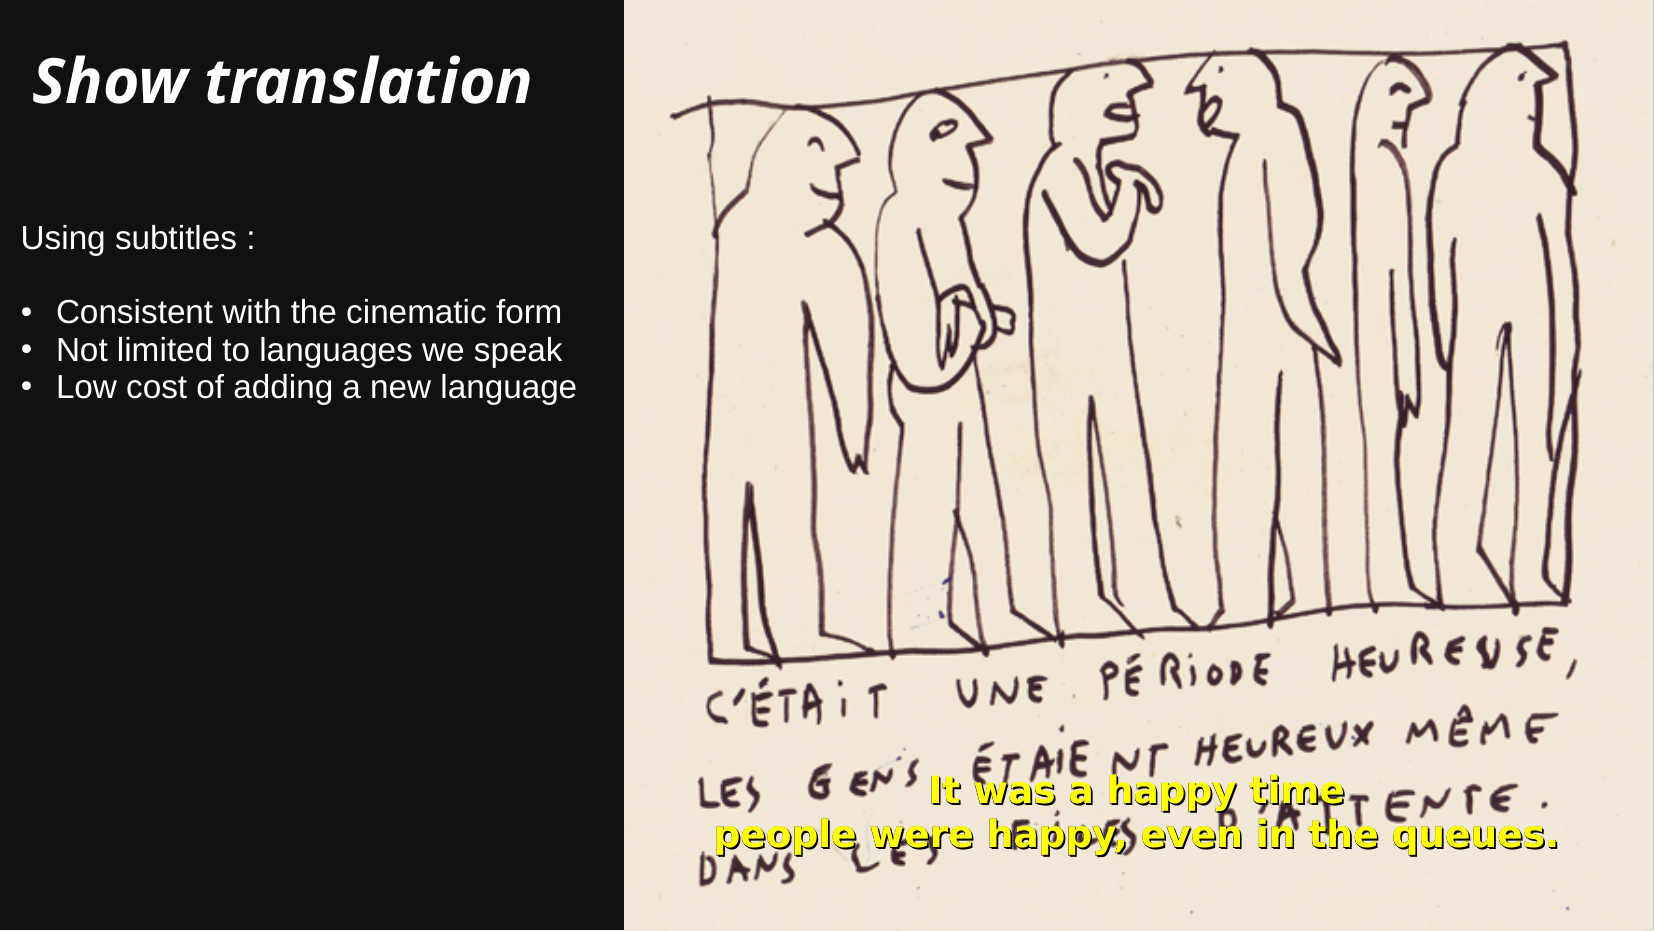

Show translation
Using subtitles :
Consistent with the cinematic form
Not limited to languages we speak
Low cost of adding a new language
It was a happy time
people were happy, even in the queues.
It was a happy time
people were happy, even in the queues.